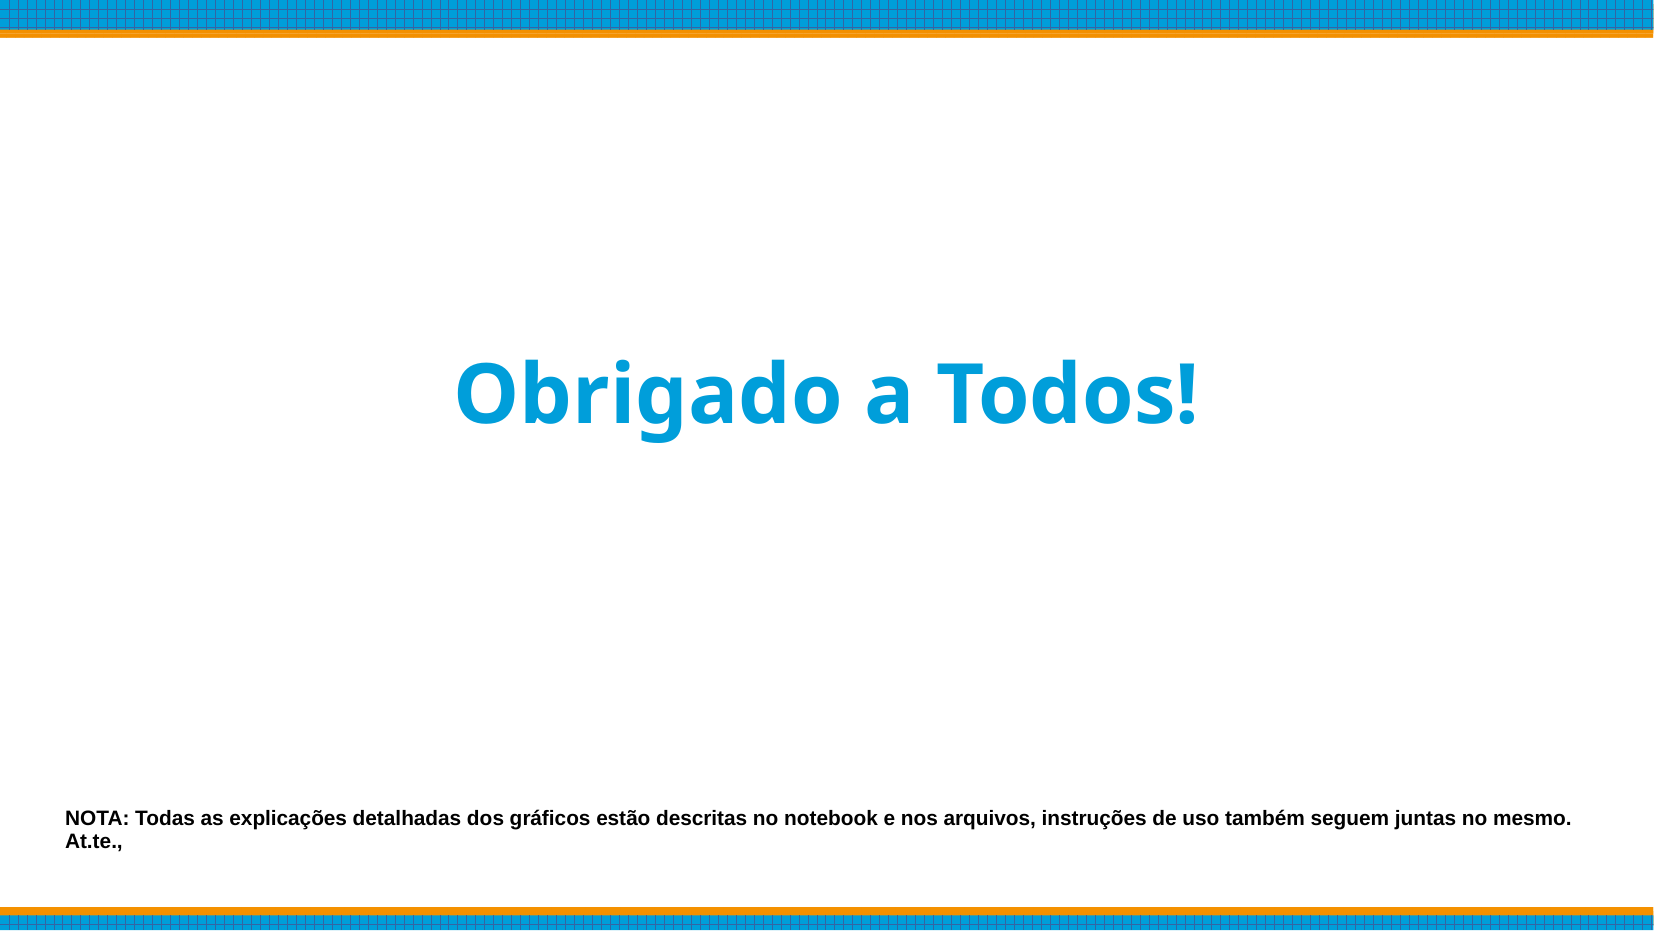

# Obrigado a Todos!
NOTA: Todas as explicações detalhadas dos gráficos estão descritas no notebook e nos arquivos, instruções de uso também seguem juntas no mesmo.
At.te.,